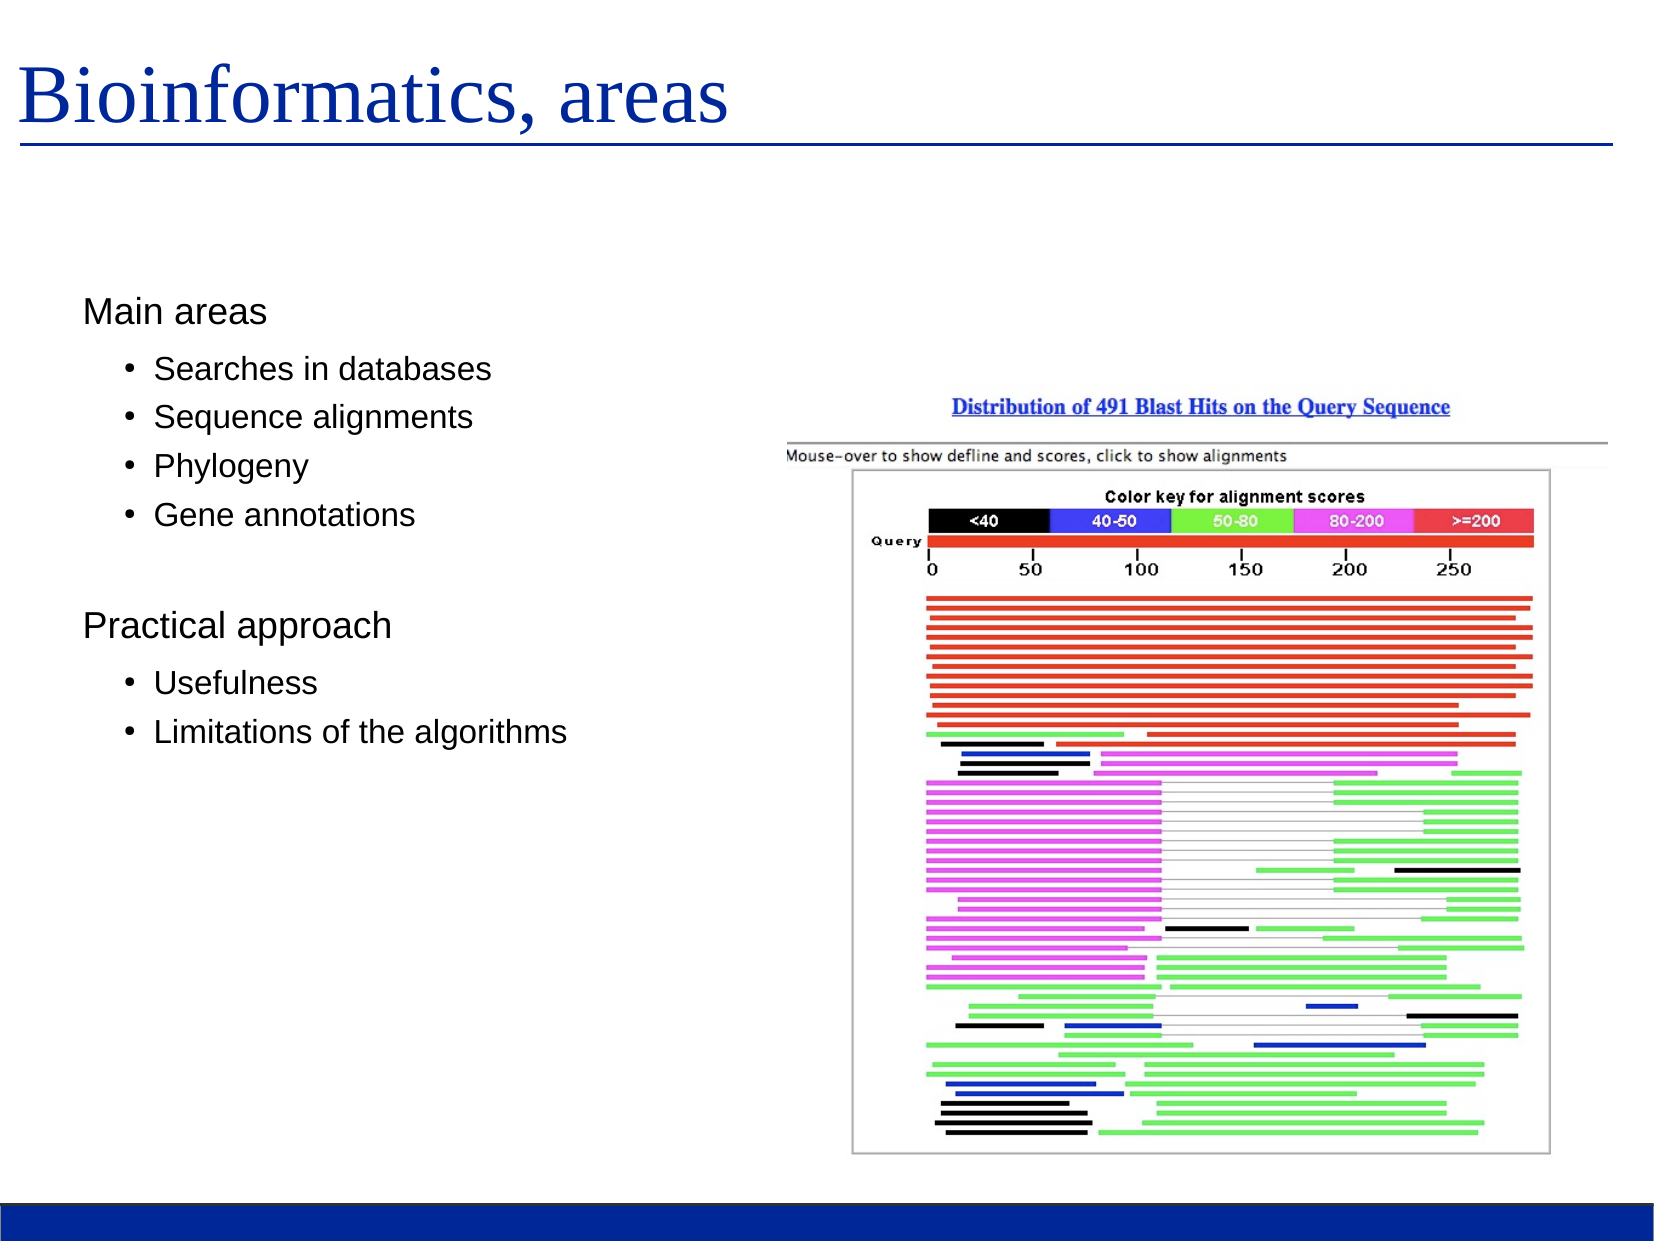

# Bioinformatics, areas
Main areas
Searches in databases
Sequence alignments
Phylogeny
Gene annotations
Practical approach
Usefulness
Limitations of the algorithms